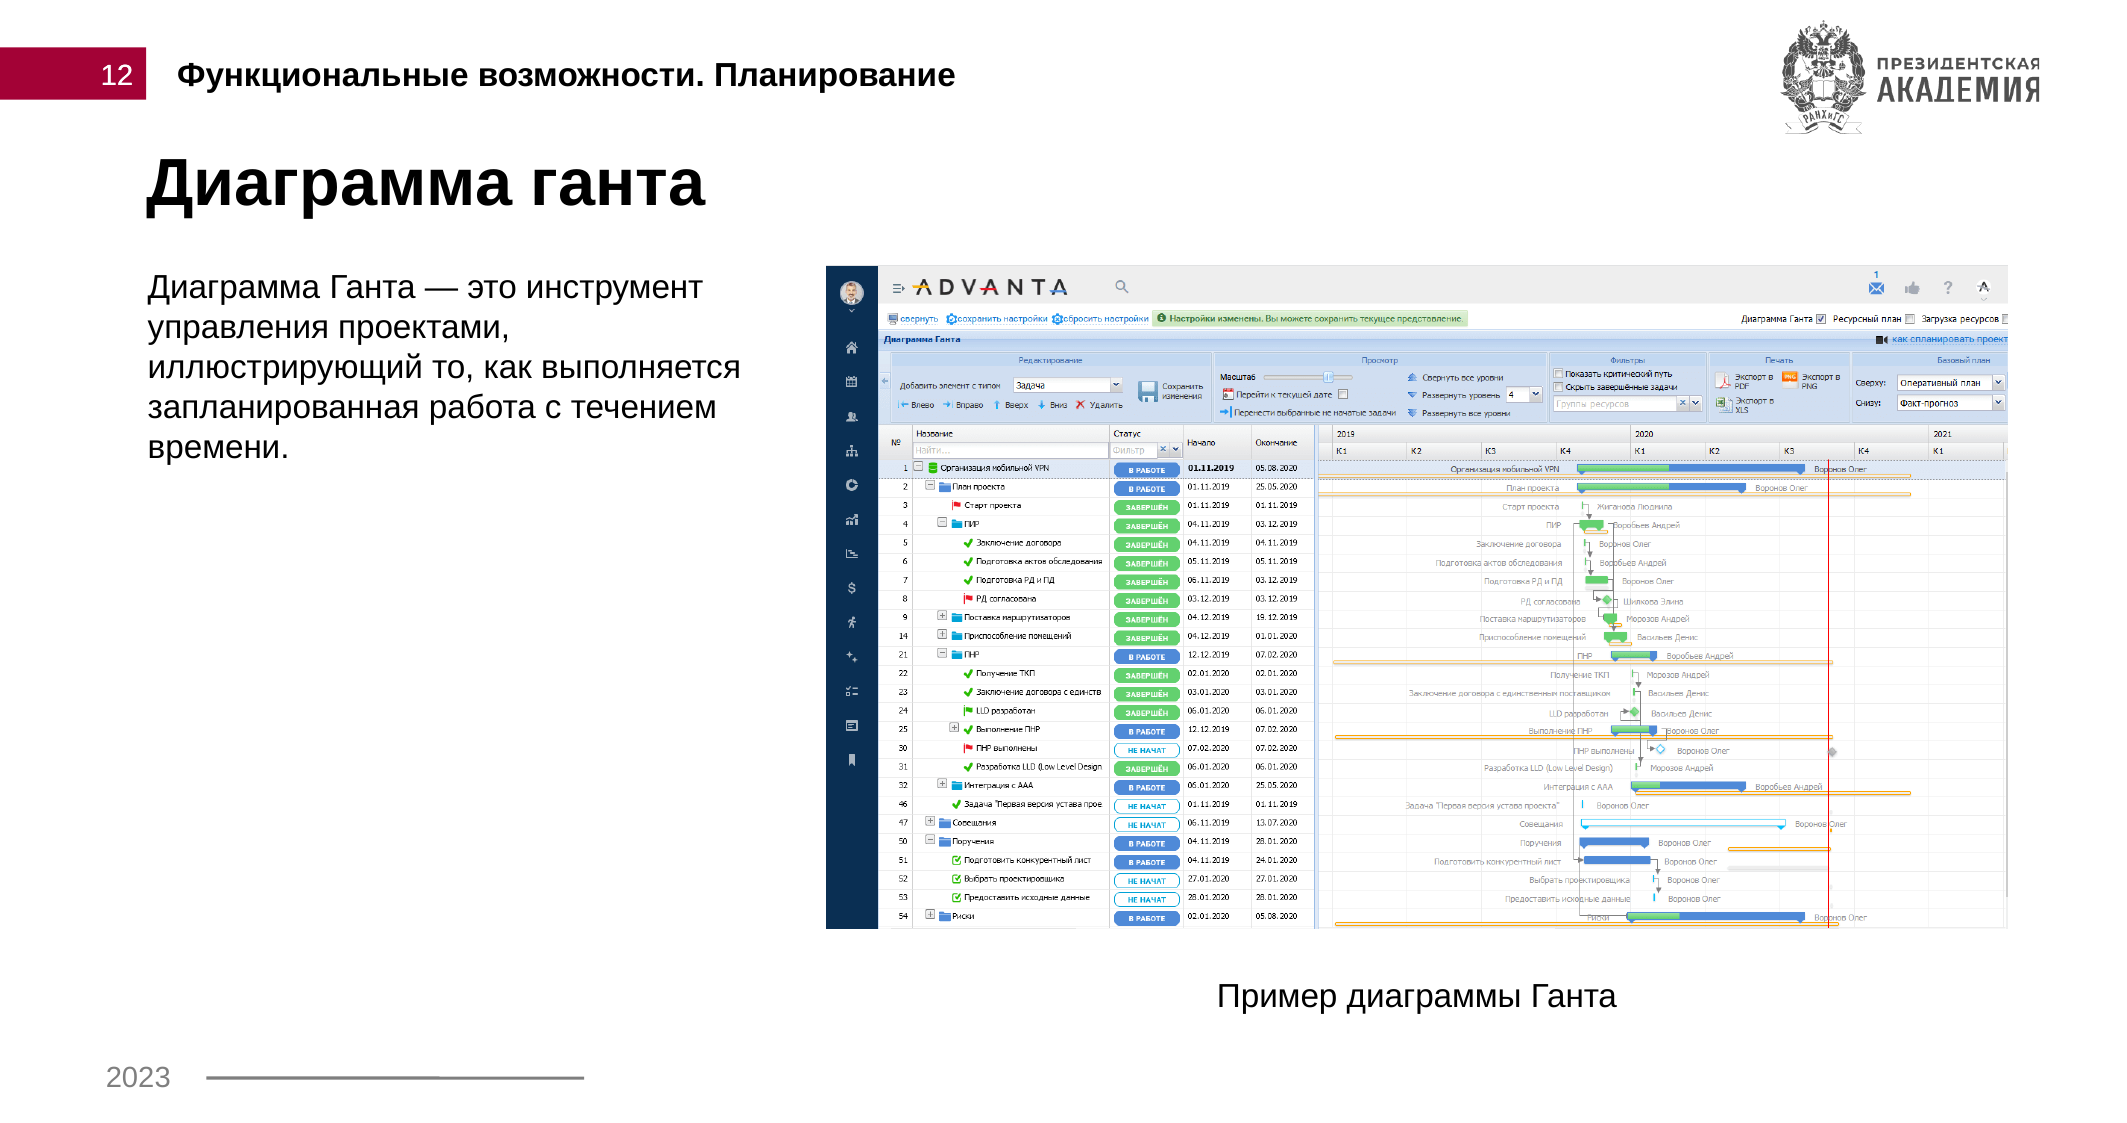

Функциональные возможности. Планирование
# Диаграмма ганта
Диаграмма Ганта — это инструмент управления проектами, иллюстрирующий то, как выполняется запланированная работа с течением времени.
Пример диаграммы Ганта